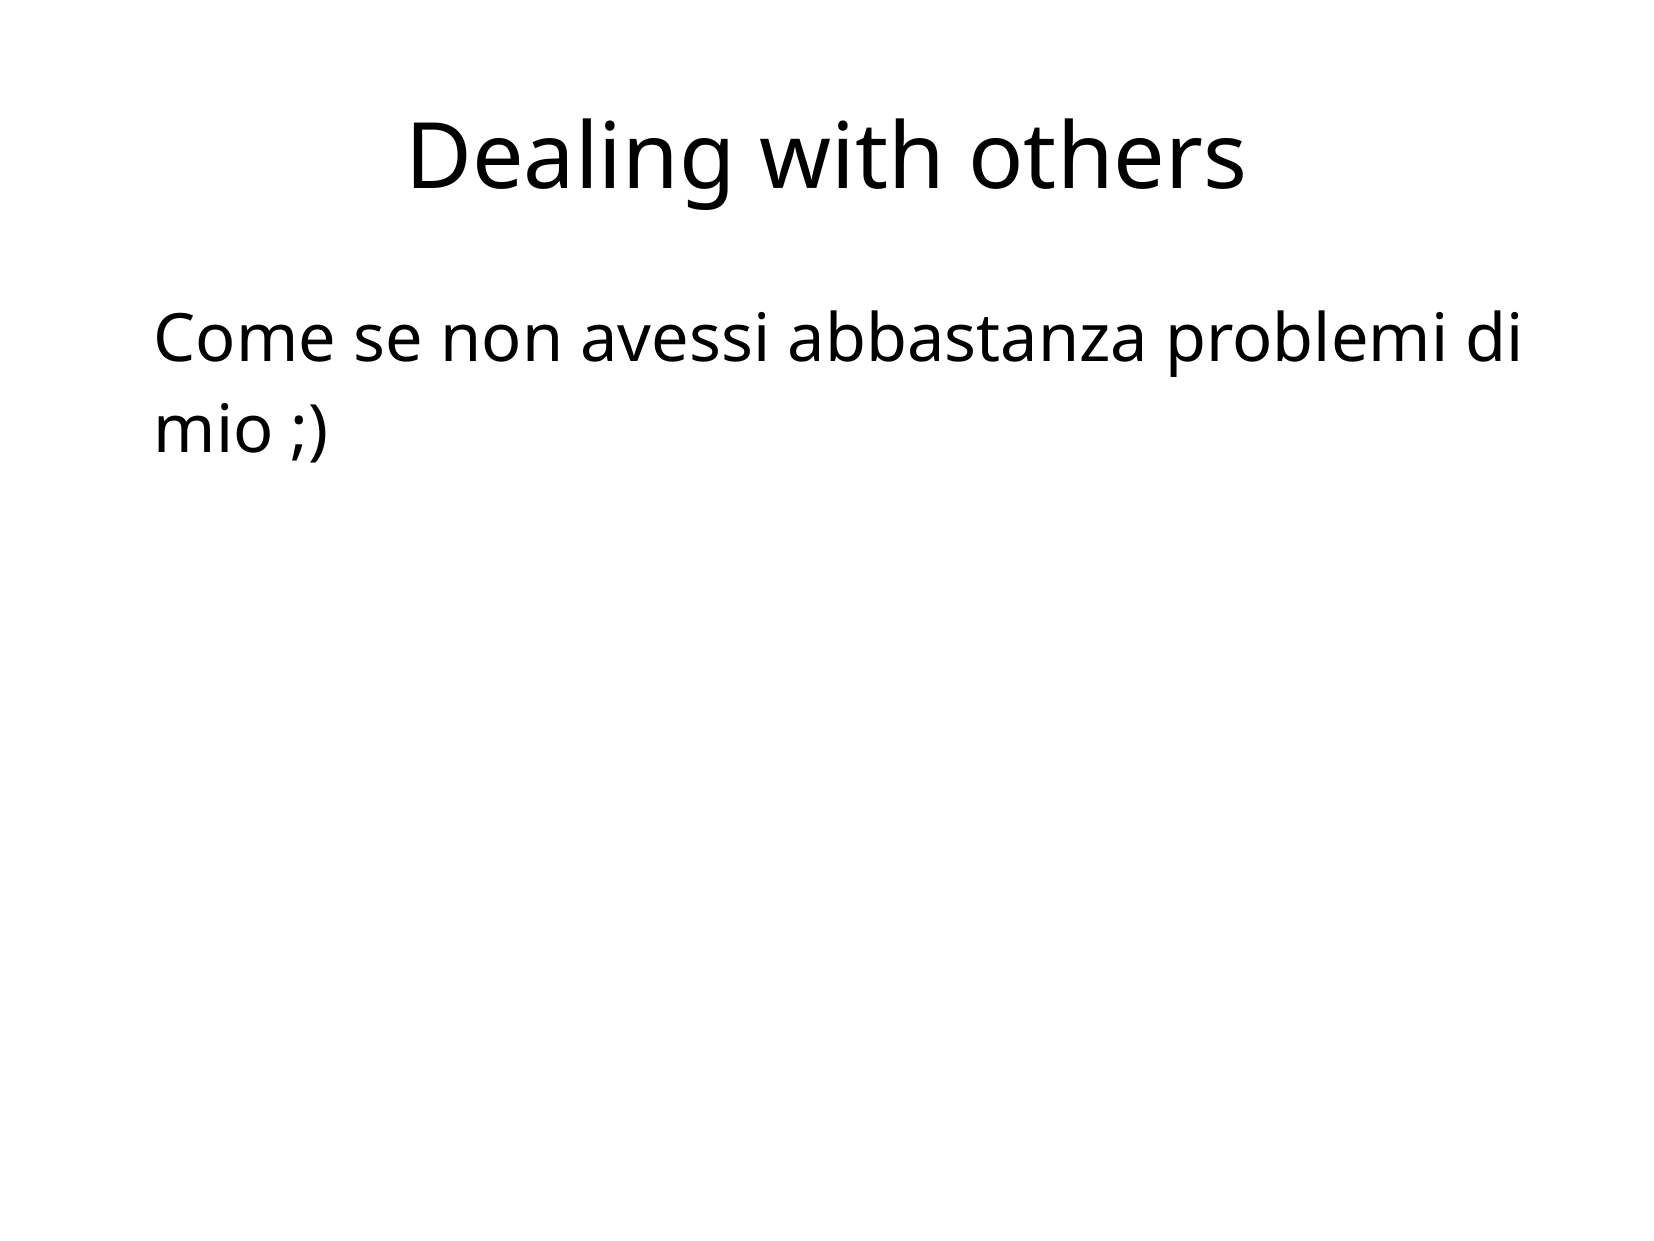

# Dealing with others
Come se non avessi abbastanza problemi di mio ;)